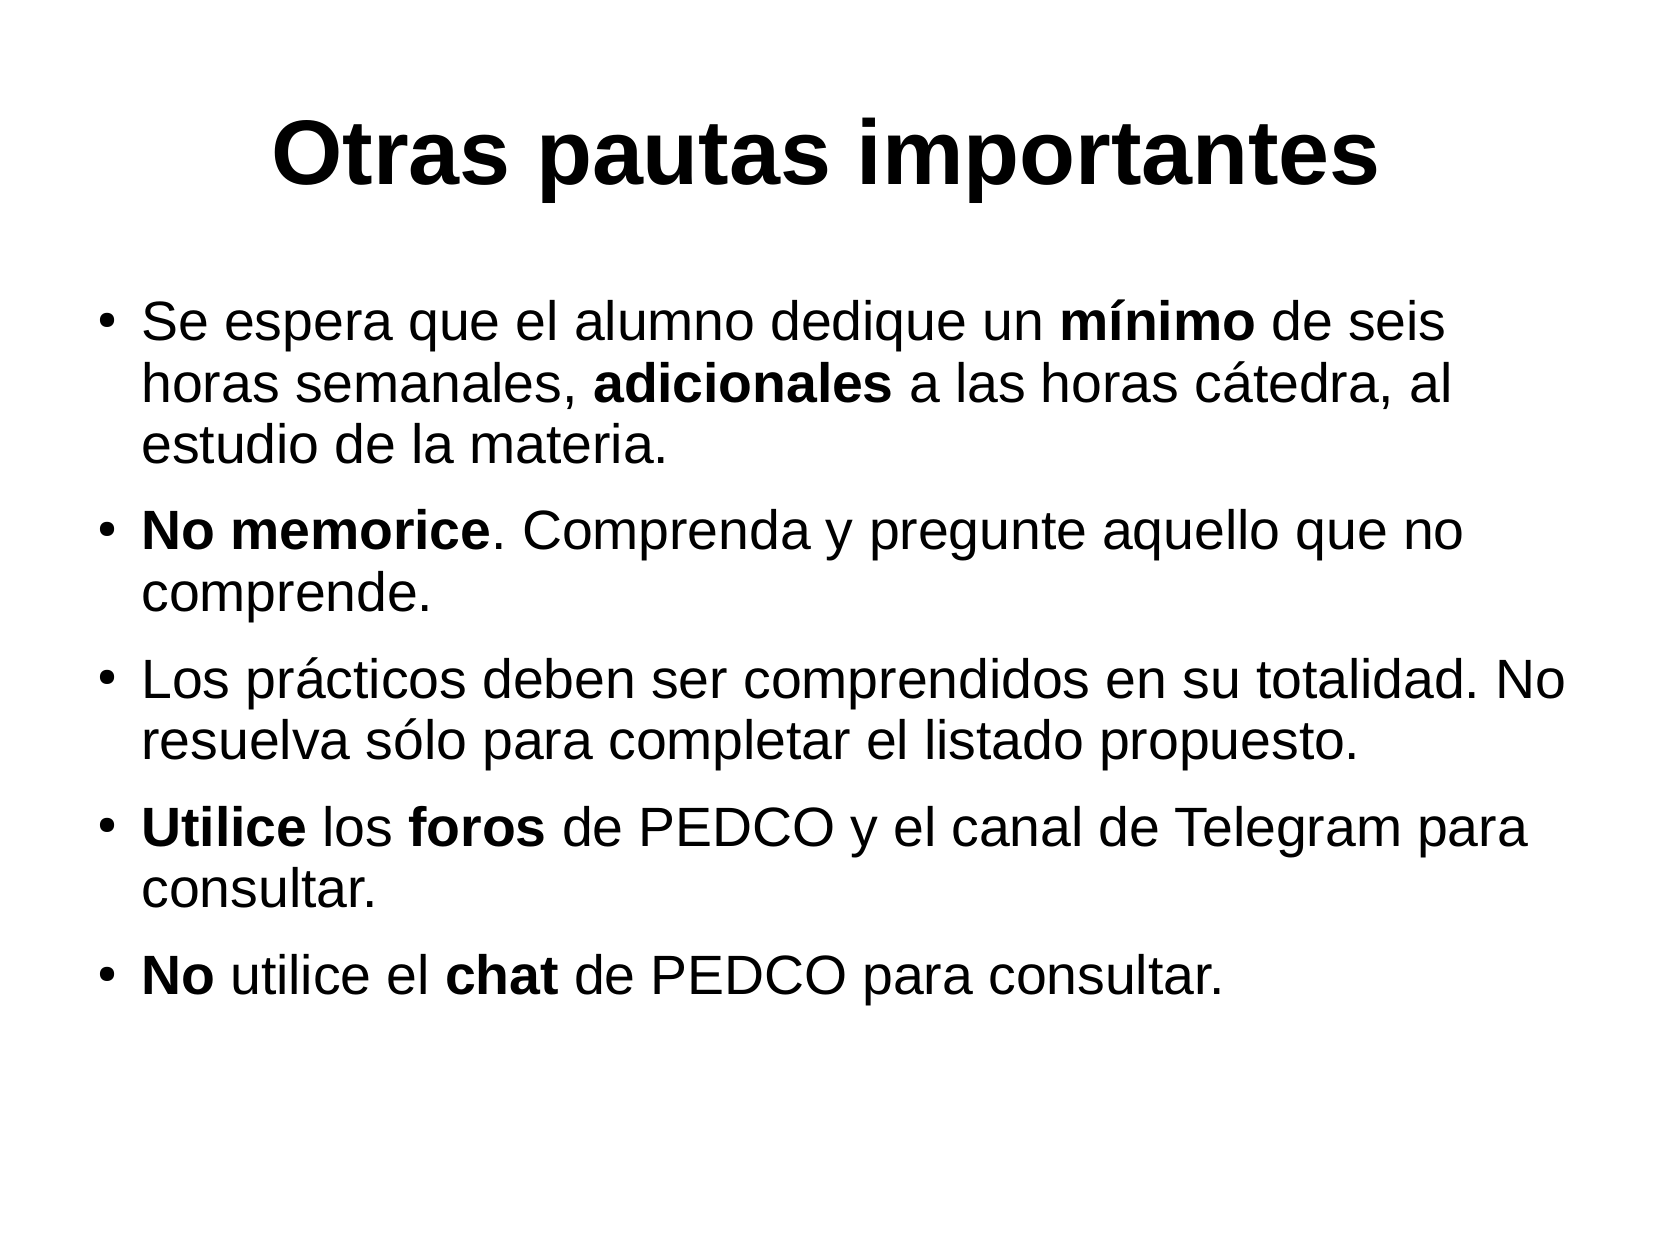

# Otras pautas importantes
Se espera que el alumno dedique un mínimo de seis horas semanales, adicionales a las horas cátedra, al estudio de la materia.
No memorice. Comprenda y pregunte aquello que no comprende.
Los prácticos deben ser comprendidos en su totalidad. No resuelva sólo para completar el listado propuesto.
Utilice los foros de PEDCO y el canal de Telegram para consultar.
No utilice el chat de PEDCO para consultar.